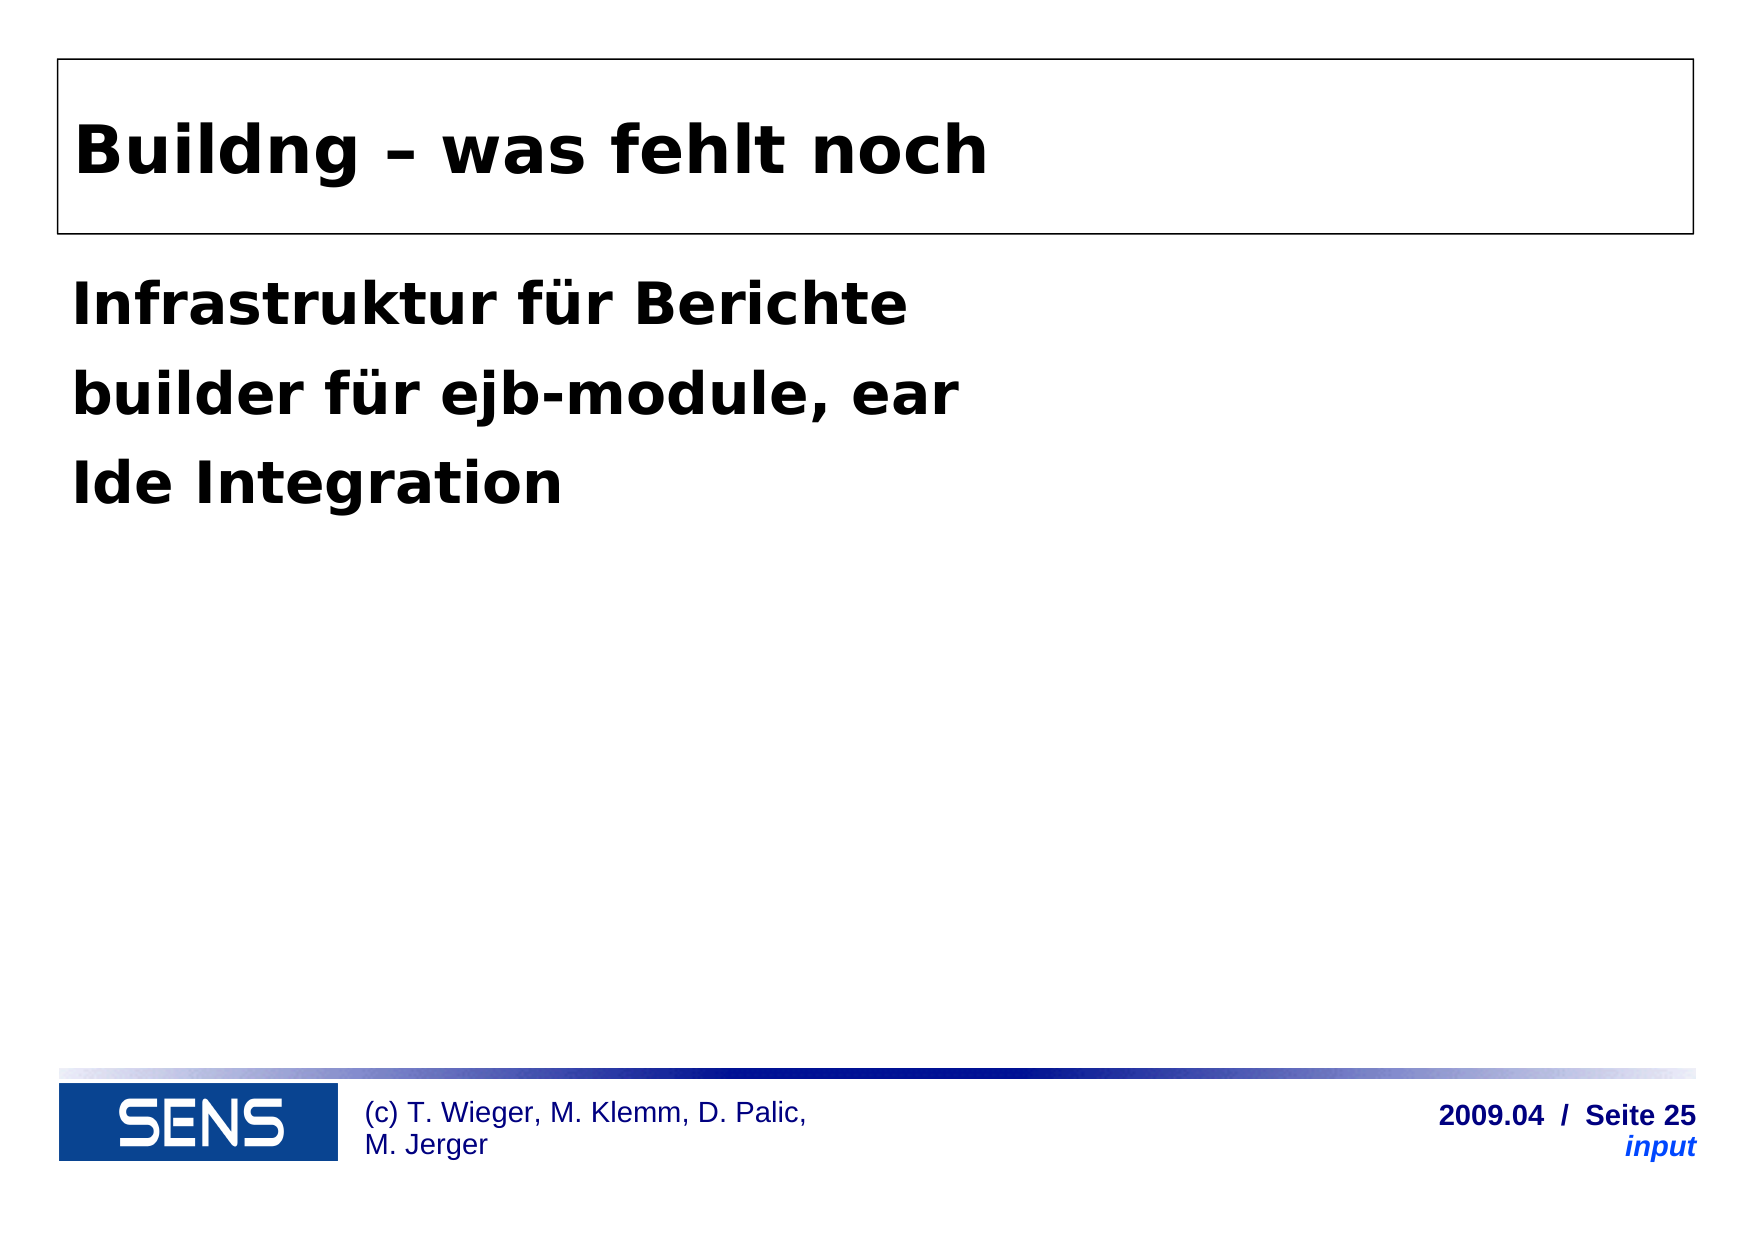

# Buildng – was fehlt noch
Infrastruktur für Berichte
builder für ejb-module, ear
Ide Integration